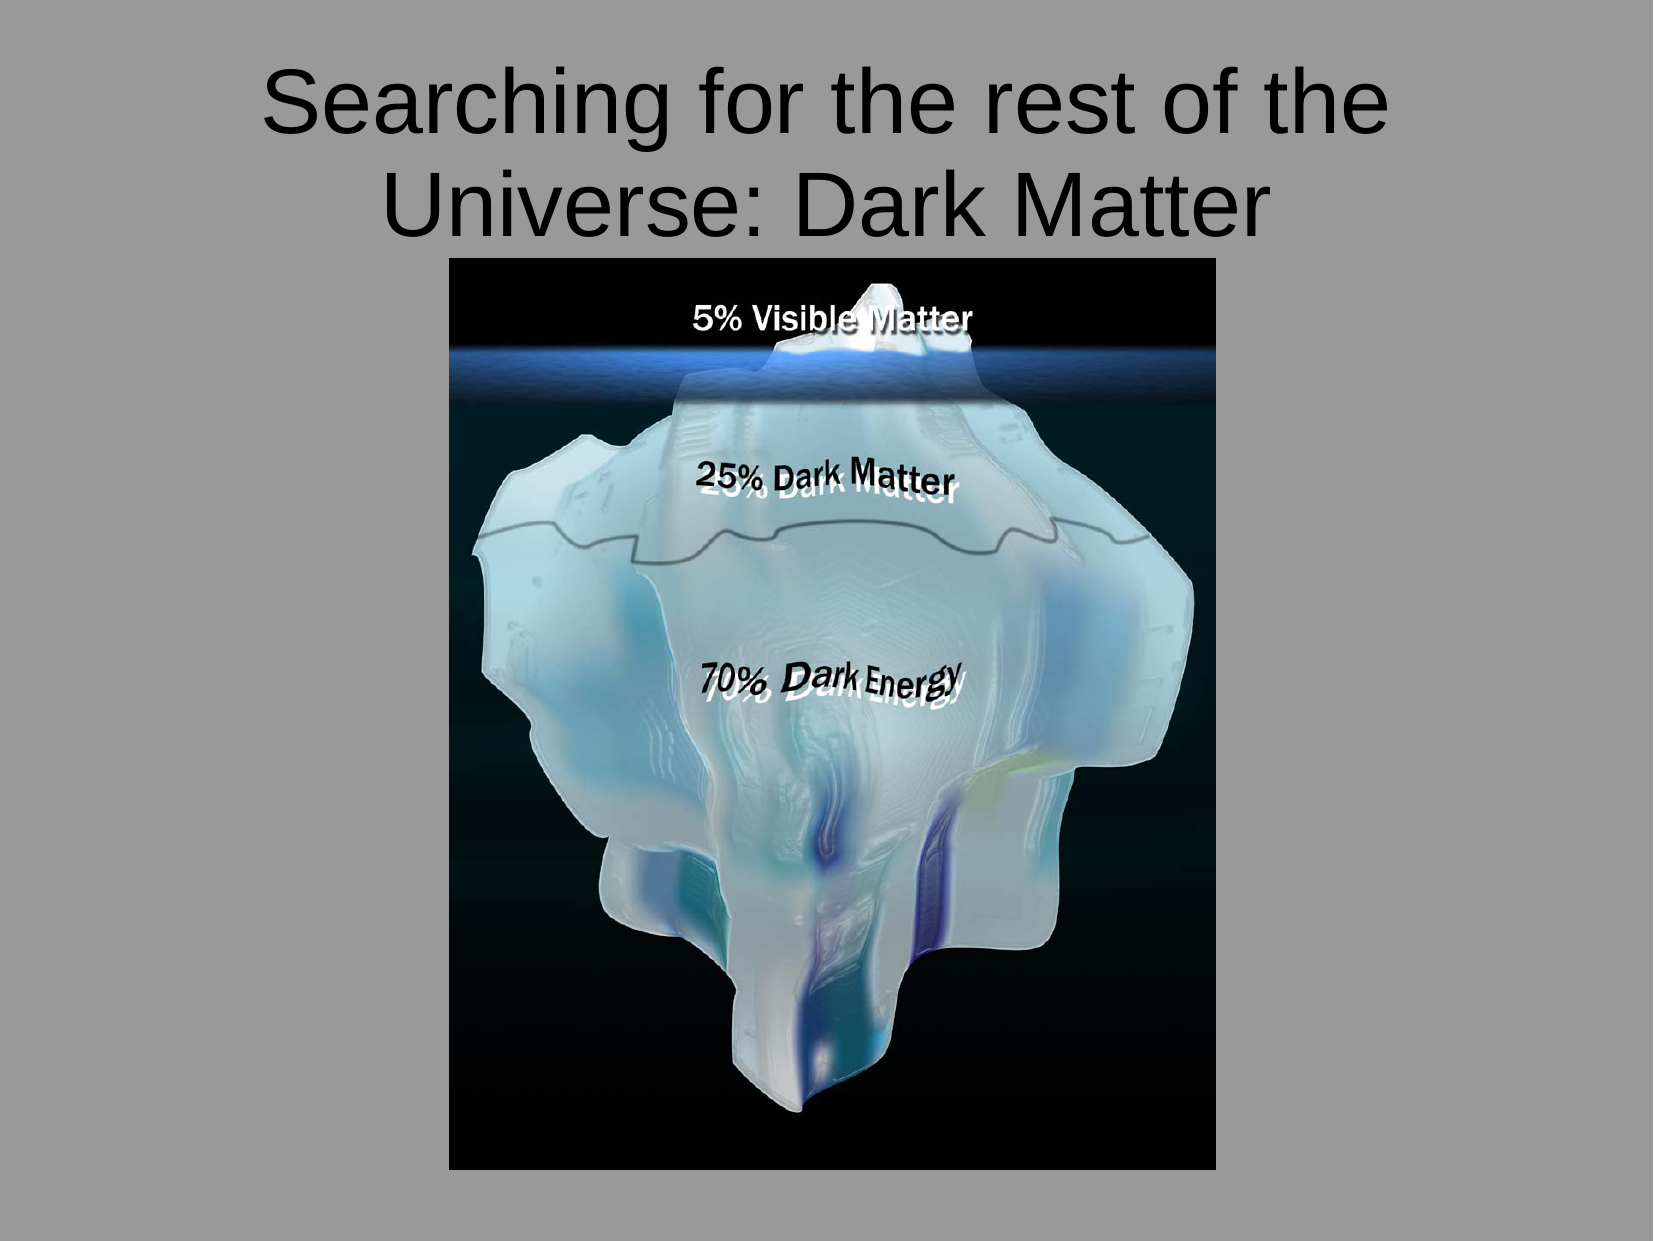

# Searching for the rest of the Universe: Dark Matter